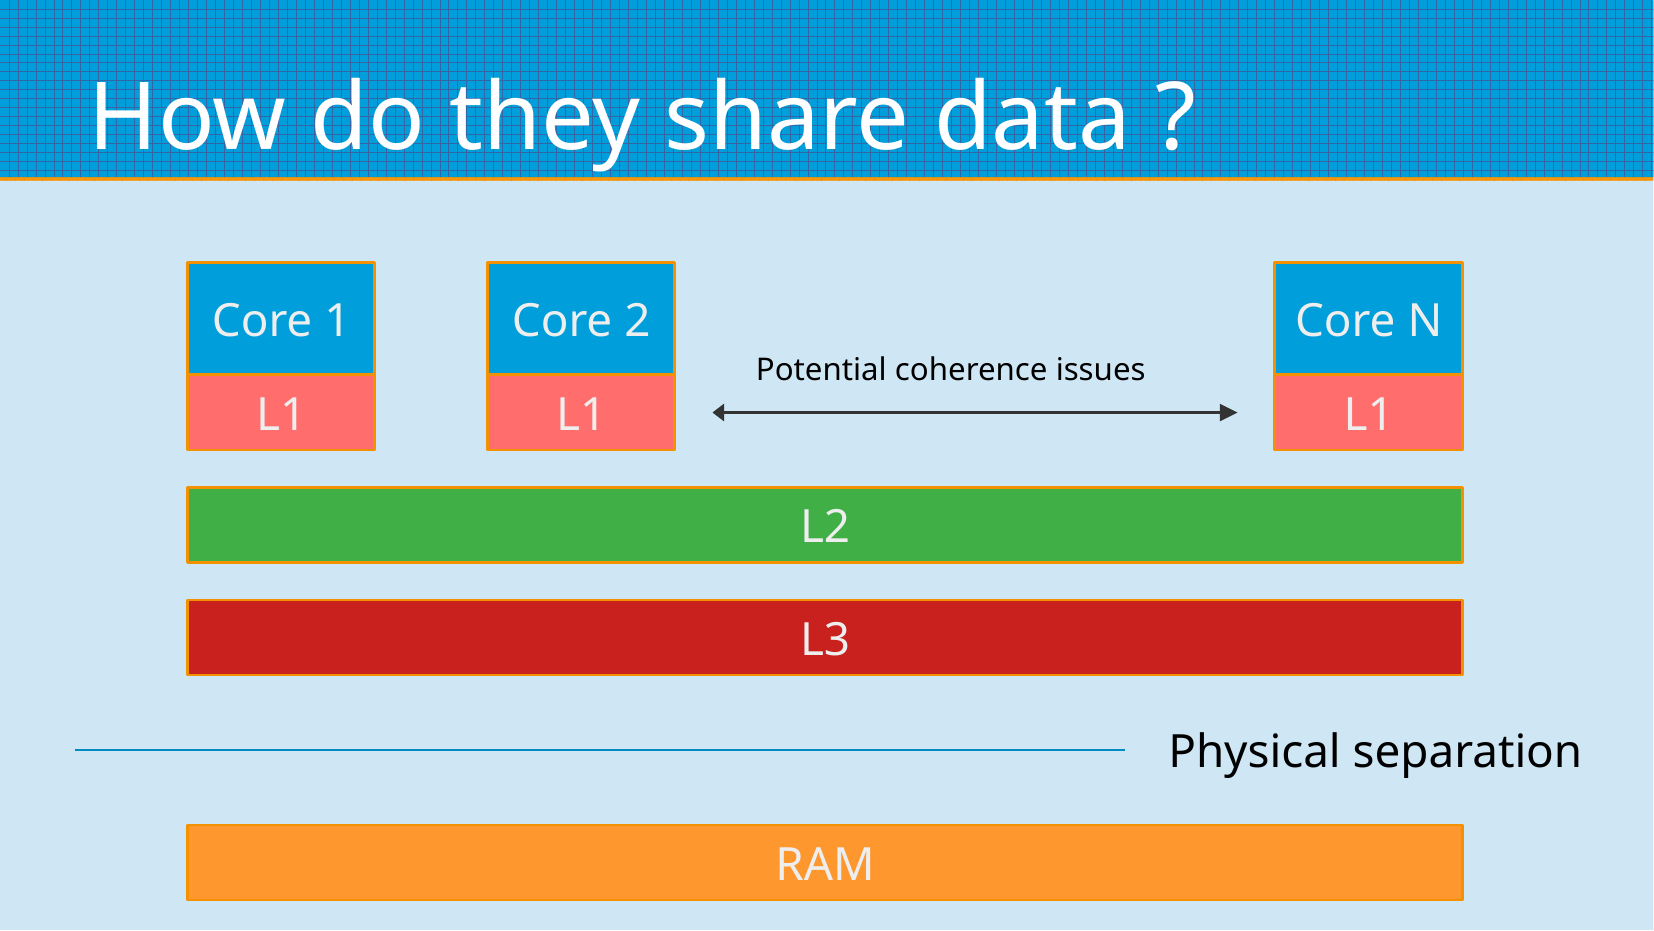

# How do they share data ?
Core 1
Core 2
Core N
Potential coherence issues
L1
L1
L1
L2
L3
Physical separation
RAM